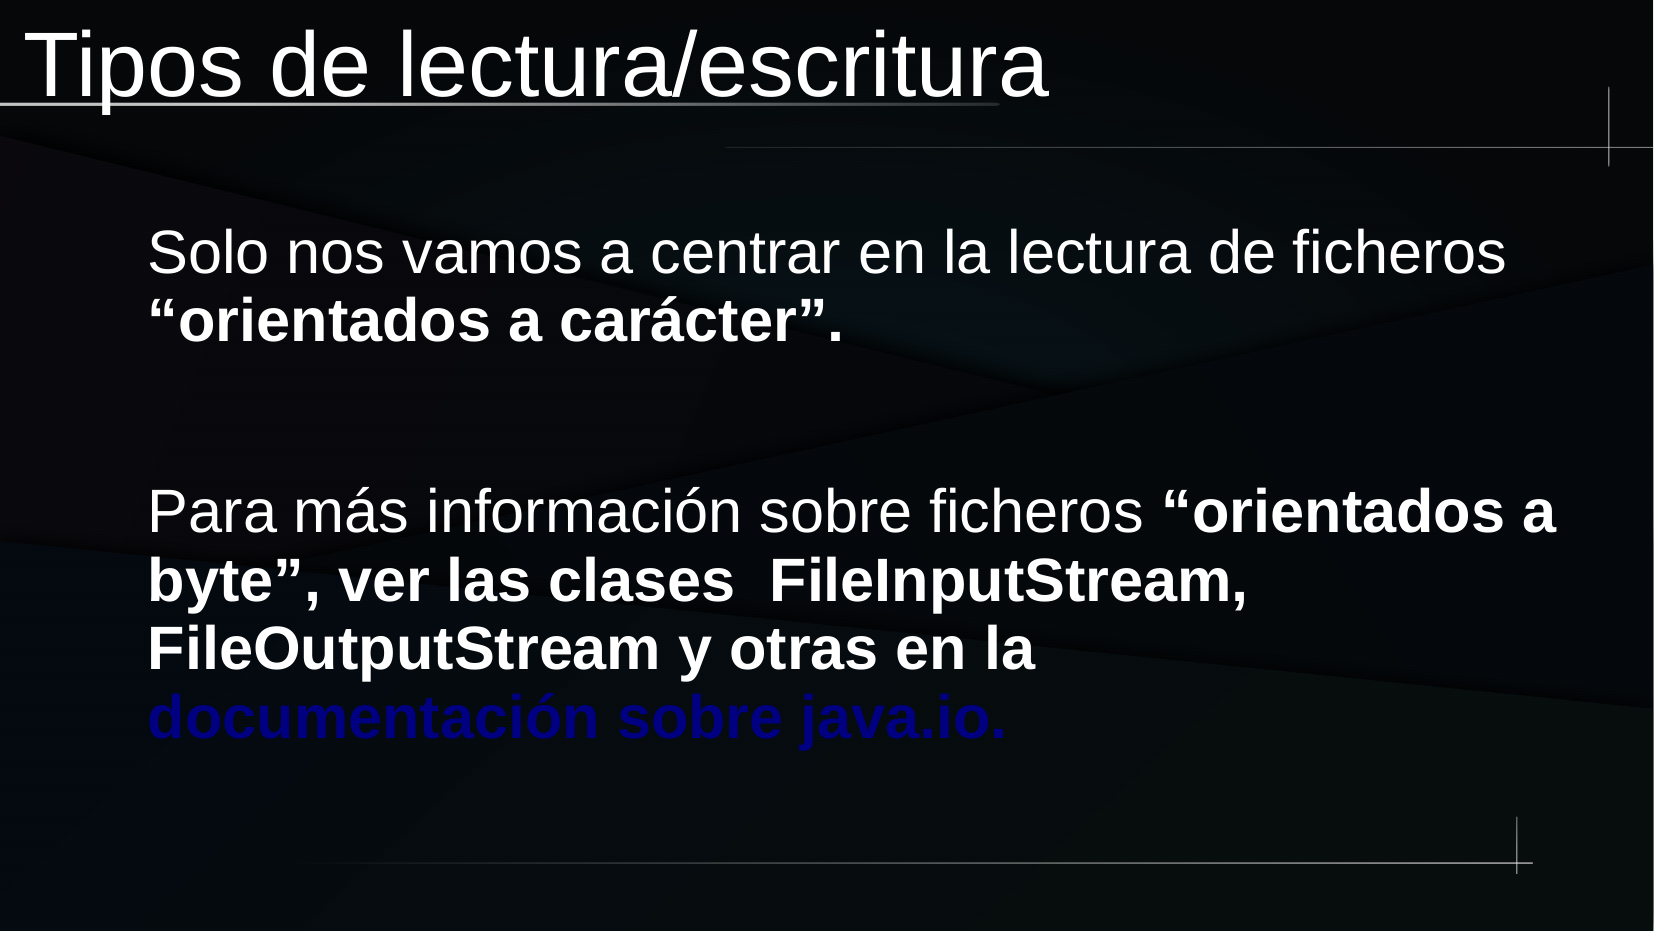

# Tipos de lectura/escritura
Solo nos vamos a centrar en la lectura de ficheros “orientados a carácter”.
Para más información sobre ficheros “orientados a byte”, ver las clases FileInputStream, FileOutputStream y otras en la documentación sobre java.io.